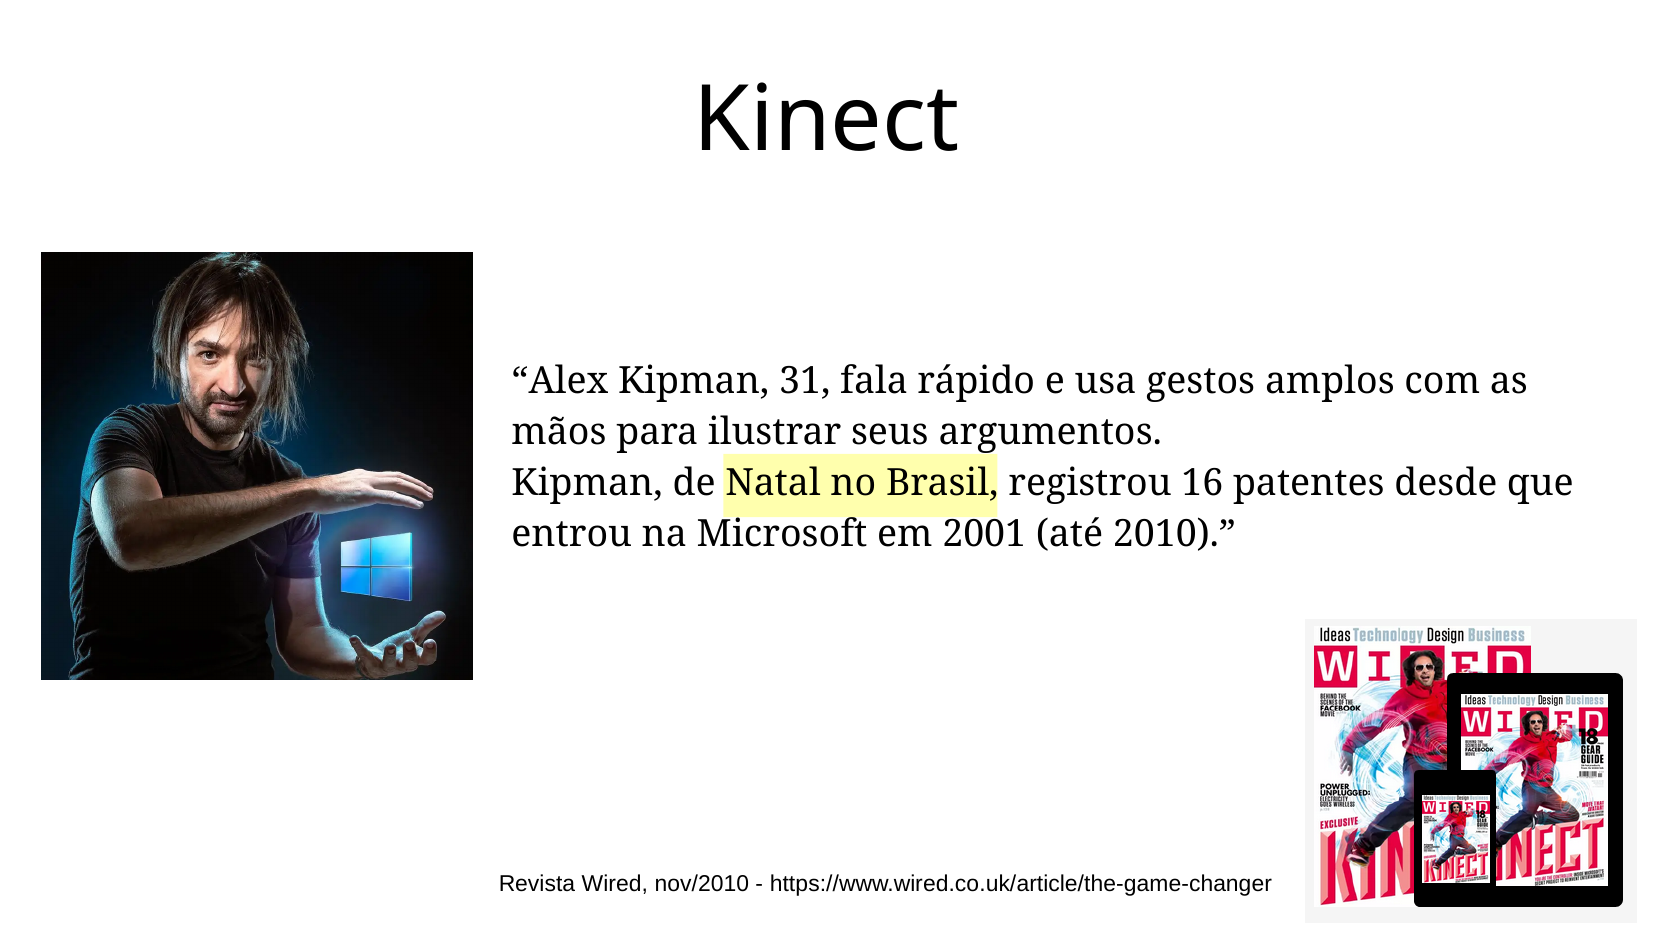

# Kinect
“Alex Kipman, 31, fala rápido e usa gestos amplos com as mãos para ilustrar seus argumentos.
Kipman, de Natal no Brasil, registrou 16 patentes desde que entrou na Microsoft em 2001 (até 2010).”
Revista Wired, nov/2010 - https://www.wired.co.uk/article/the-game-changer